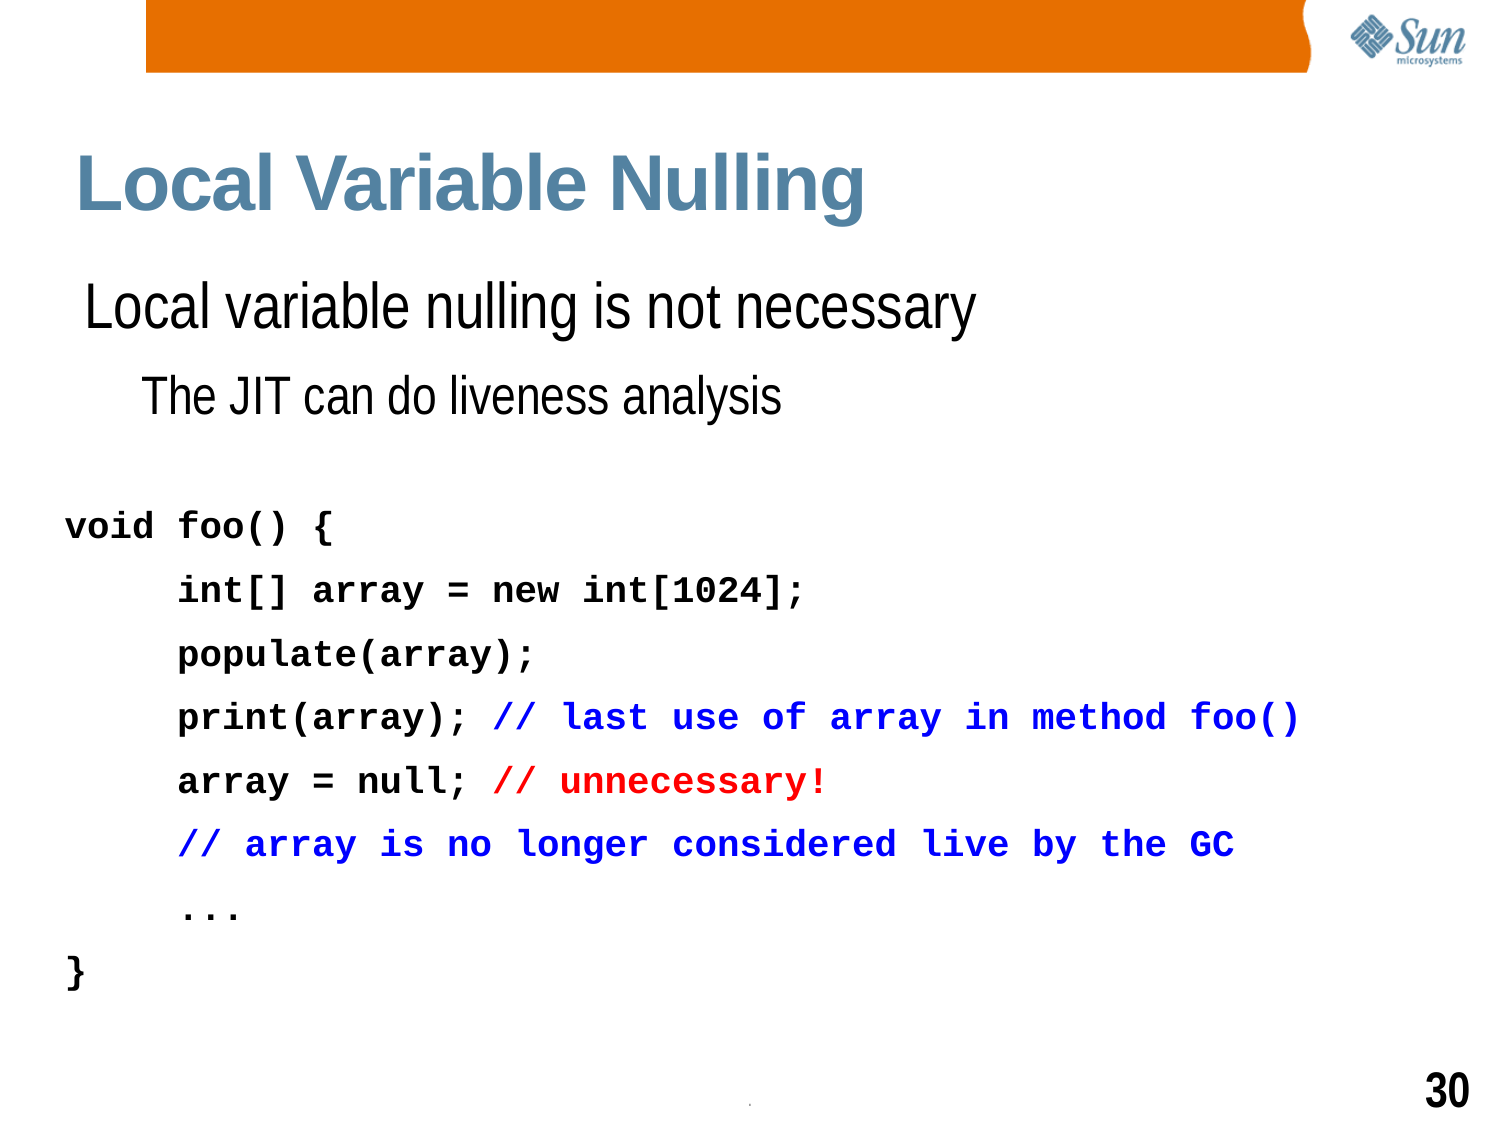

# Local Variable Nulling
Local variable nulling is not necessary
The JIT can do liveness analysis
void foo() {
 int[] array = new int[1024];
 populate(array);
 print(array); // last use of array in method foo()
 array = null; // unnecessary!
 // array is no longer considered live by the GC
 ...
}